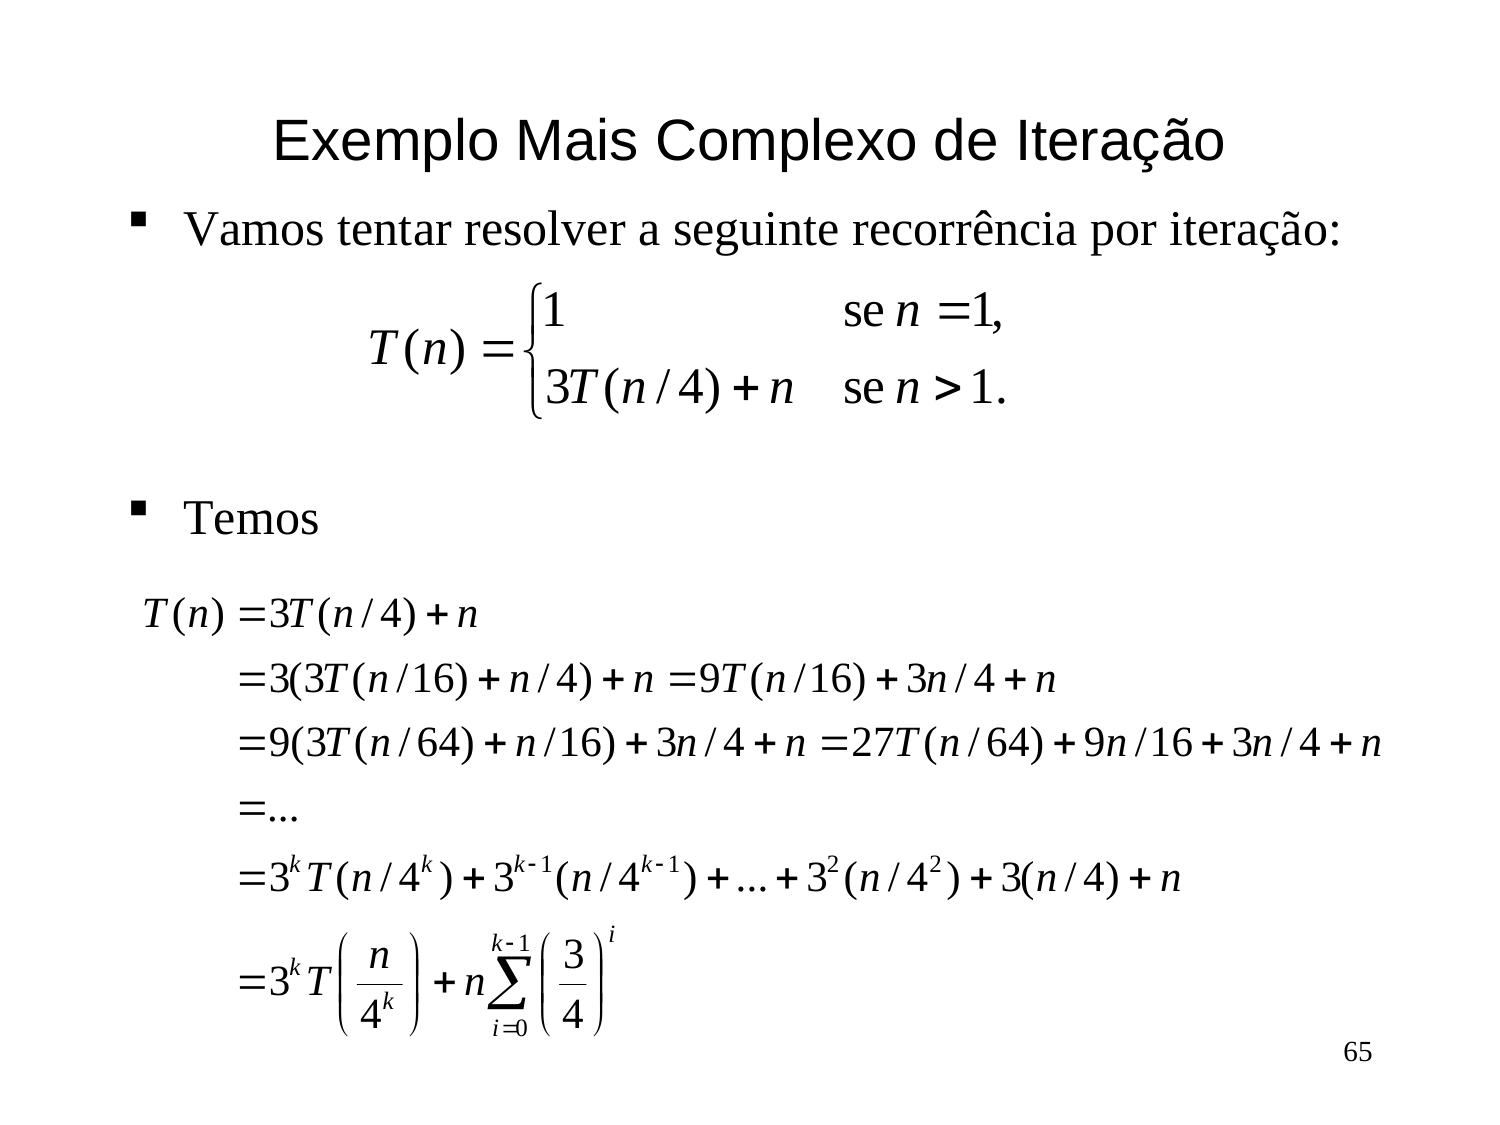

# Exemplo Mais Complexo de Iteração
Vamos tentar resolver a seguinte recorrência por iteração:
Temos
65